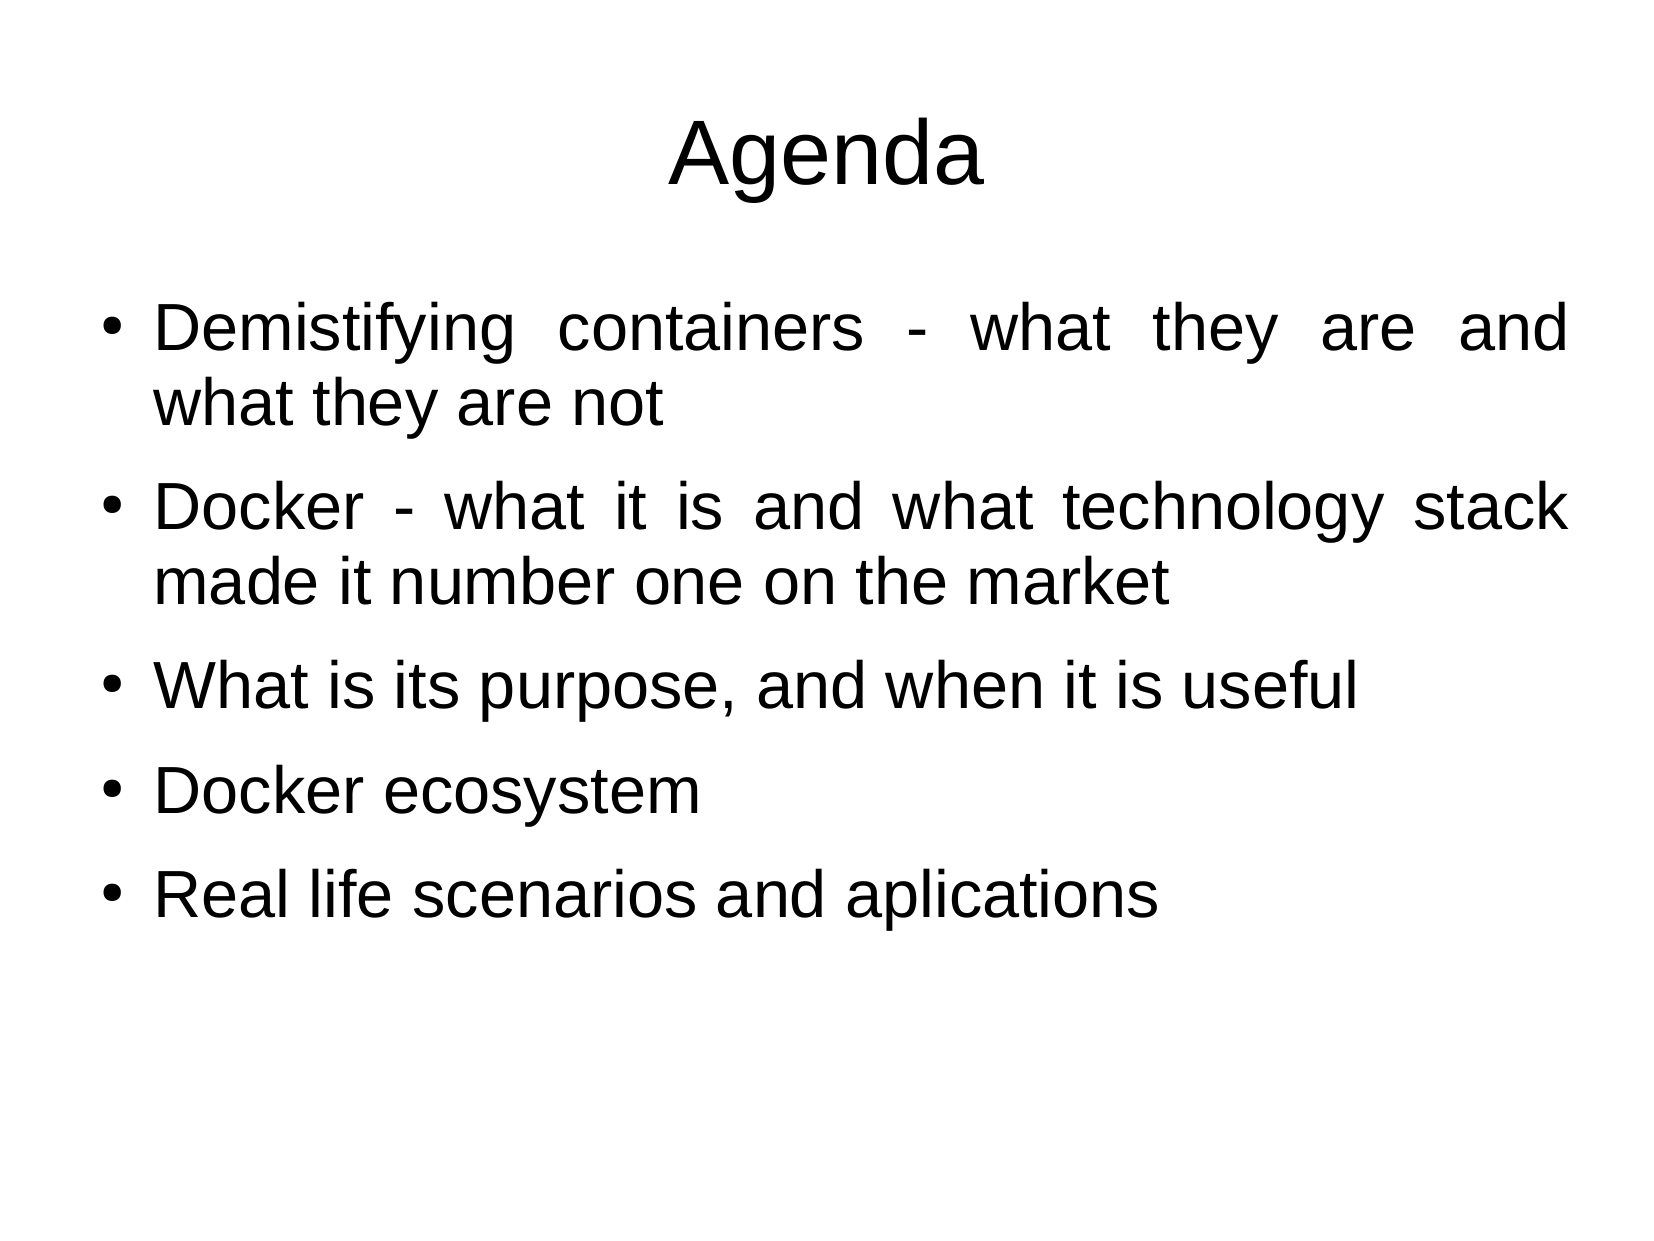

# Agenda
Demistifying containers - what they are and what they are not
Docker - what it is and what technology stack made it number one on the market
What is its purpose, and when it is useful
Docker ecosystem
Real life scenarios and aplications